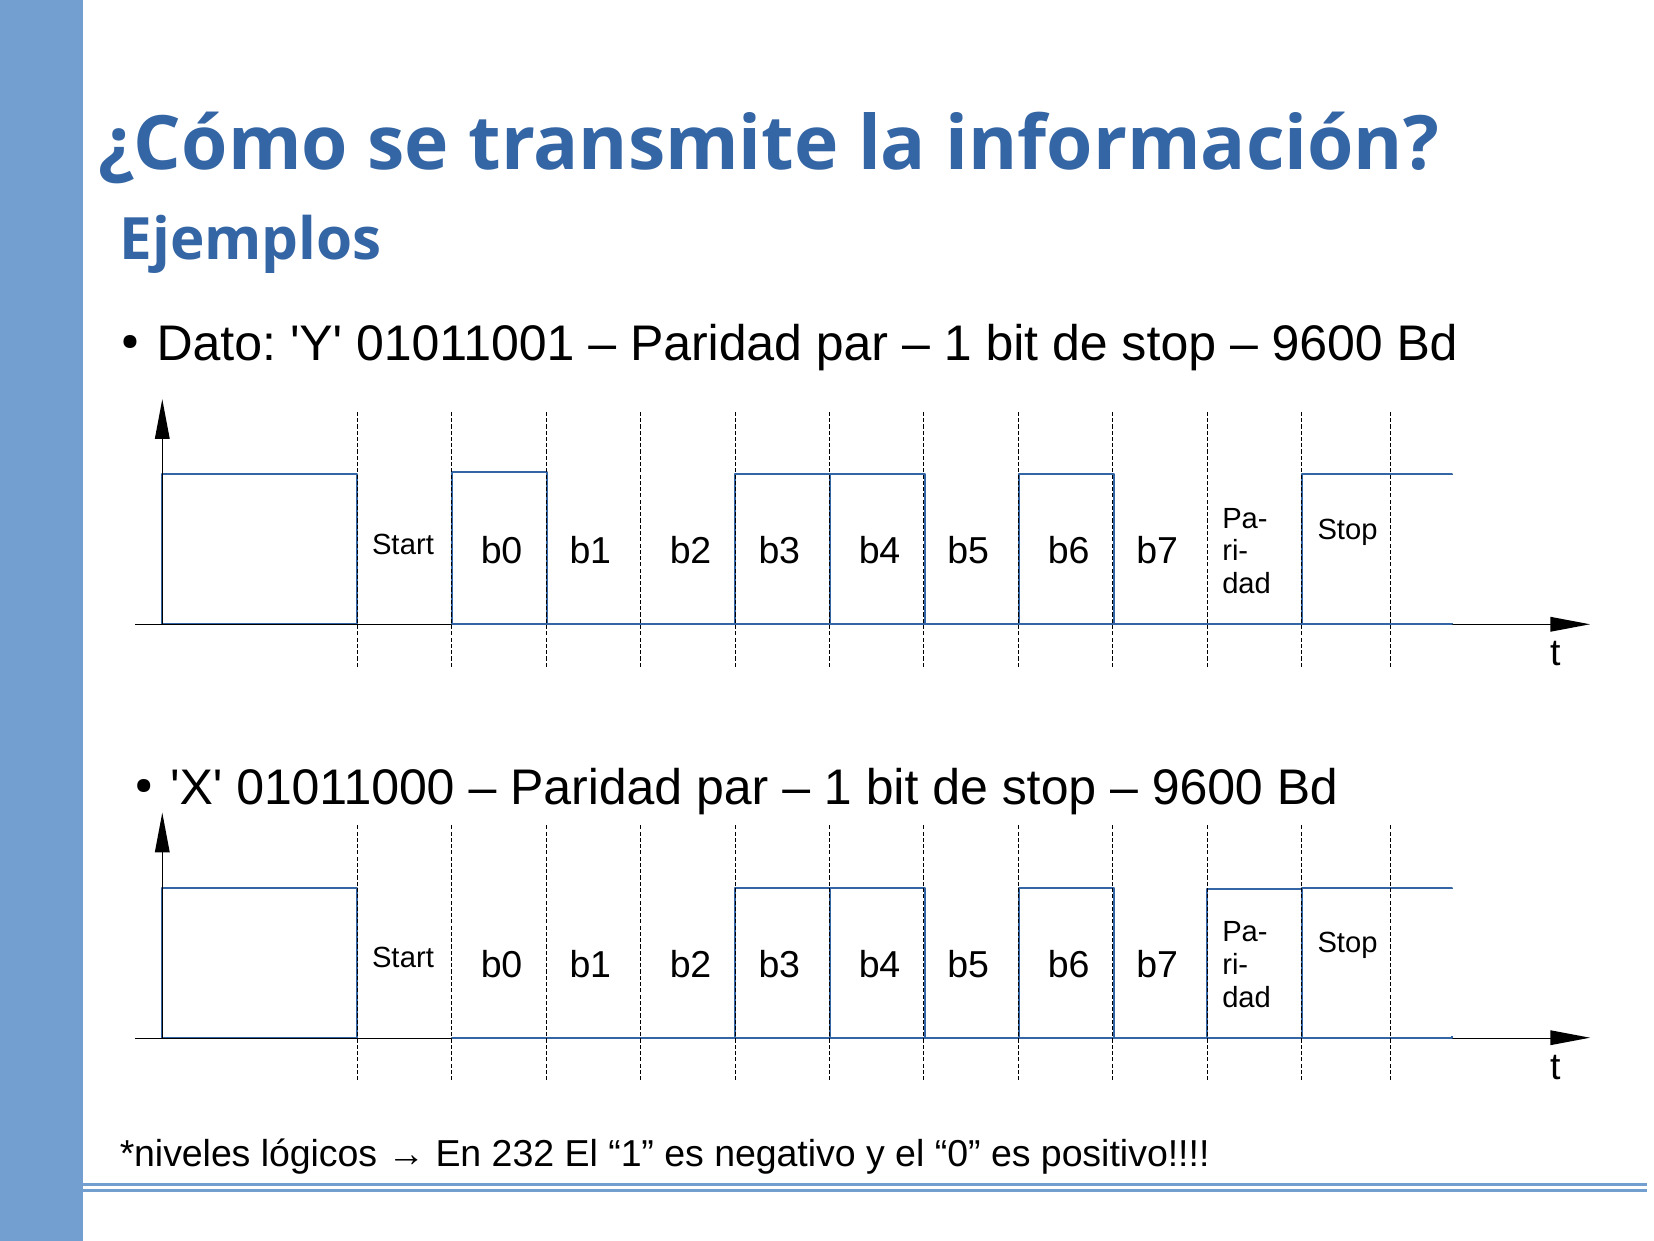

¿Cómo se transmite la información?
Ejemplos
Dato: 'Y' 01011001 – Paridad par – 1 bit de stop – 9600 Bd
Pa-ri-dad
Stop
Start
b0
b1
b2
b3
b4
b5
b6
b7
t
'X' 01011000 – Paridad par – 1 bit de stop – 9600 Bd
Pa-ri-dad
Stop
Start
b0
b1
b2
b3
b4
b5
b6
b7
t
*niveles lógicos → En 232 El “1” es negativo y el “0” es positivo!!!!